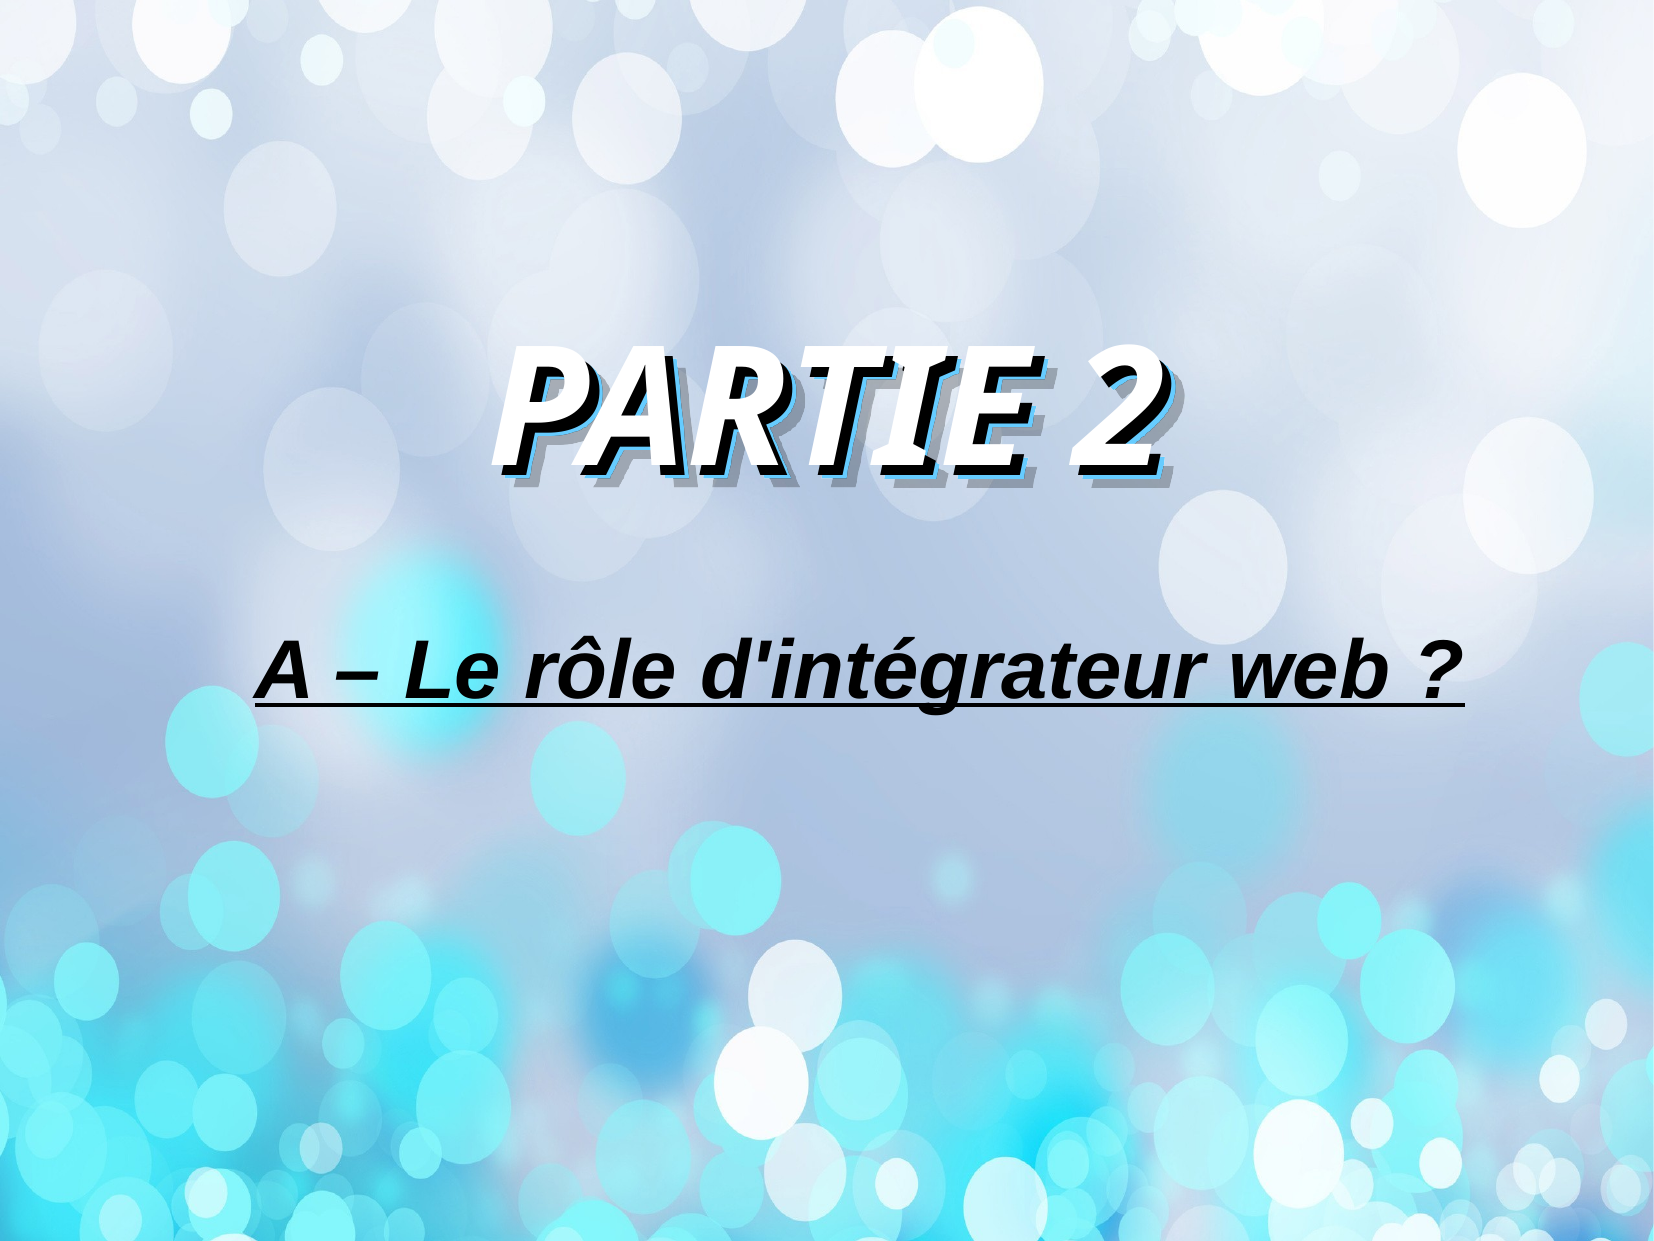

# PARTIE 2
A – Le rôle d'intégrateur web ?